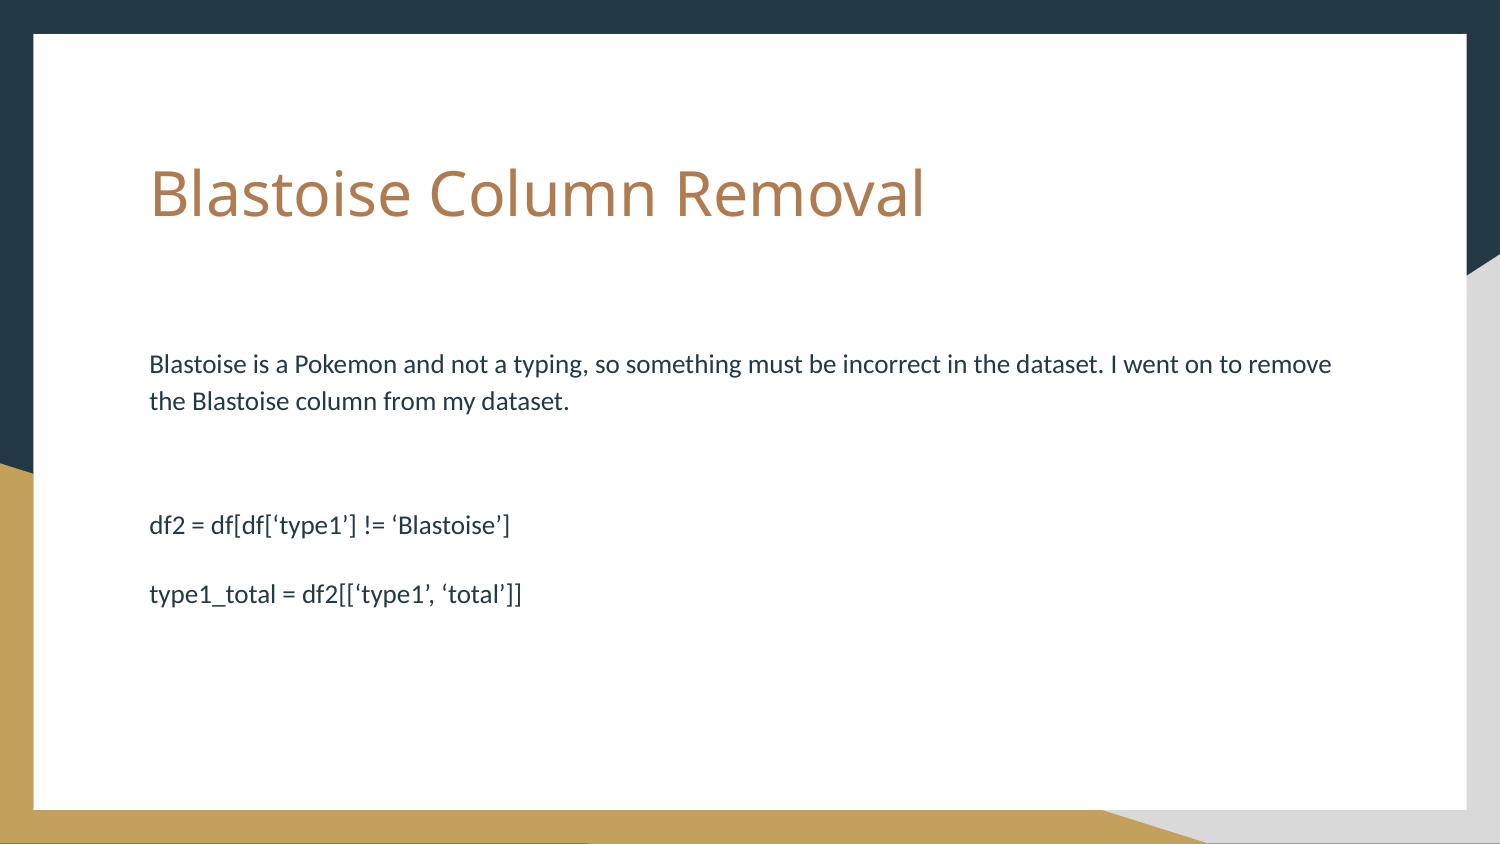

# Blastoise Column Removal
Blastoise is a Pokemon and not a typing, so something must be incorrect in the dataset. I went on to remove the Blastoise column from my dataset.
df2 = df[df[‘type1’] != ‘Blastoise’]
type1_total = df2[[‘type1’, ‘total’]]